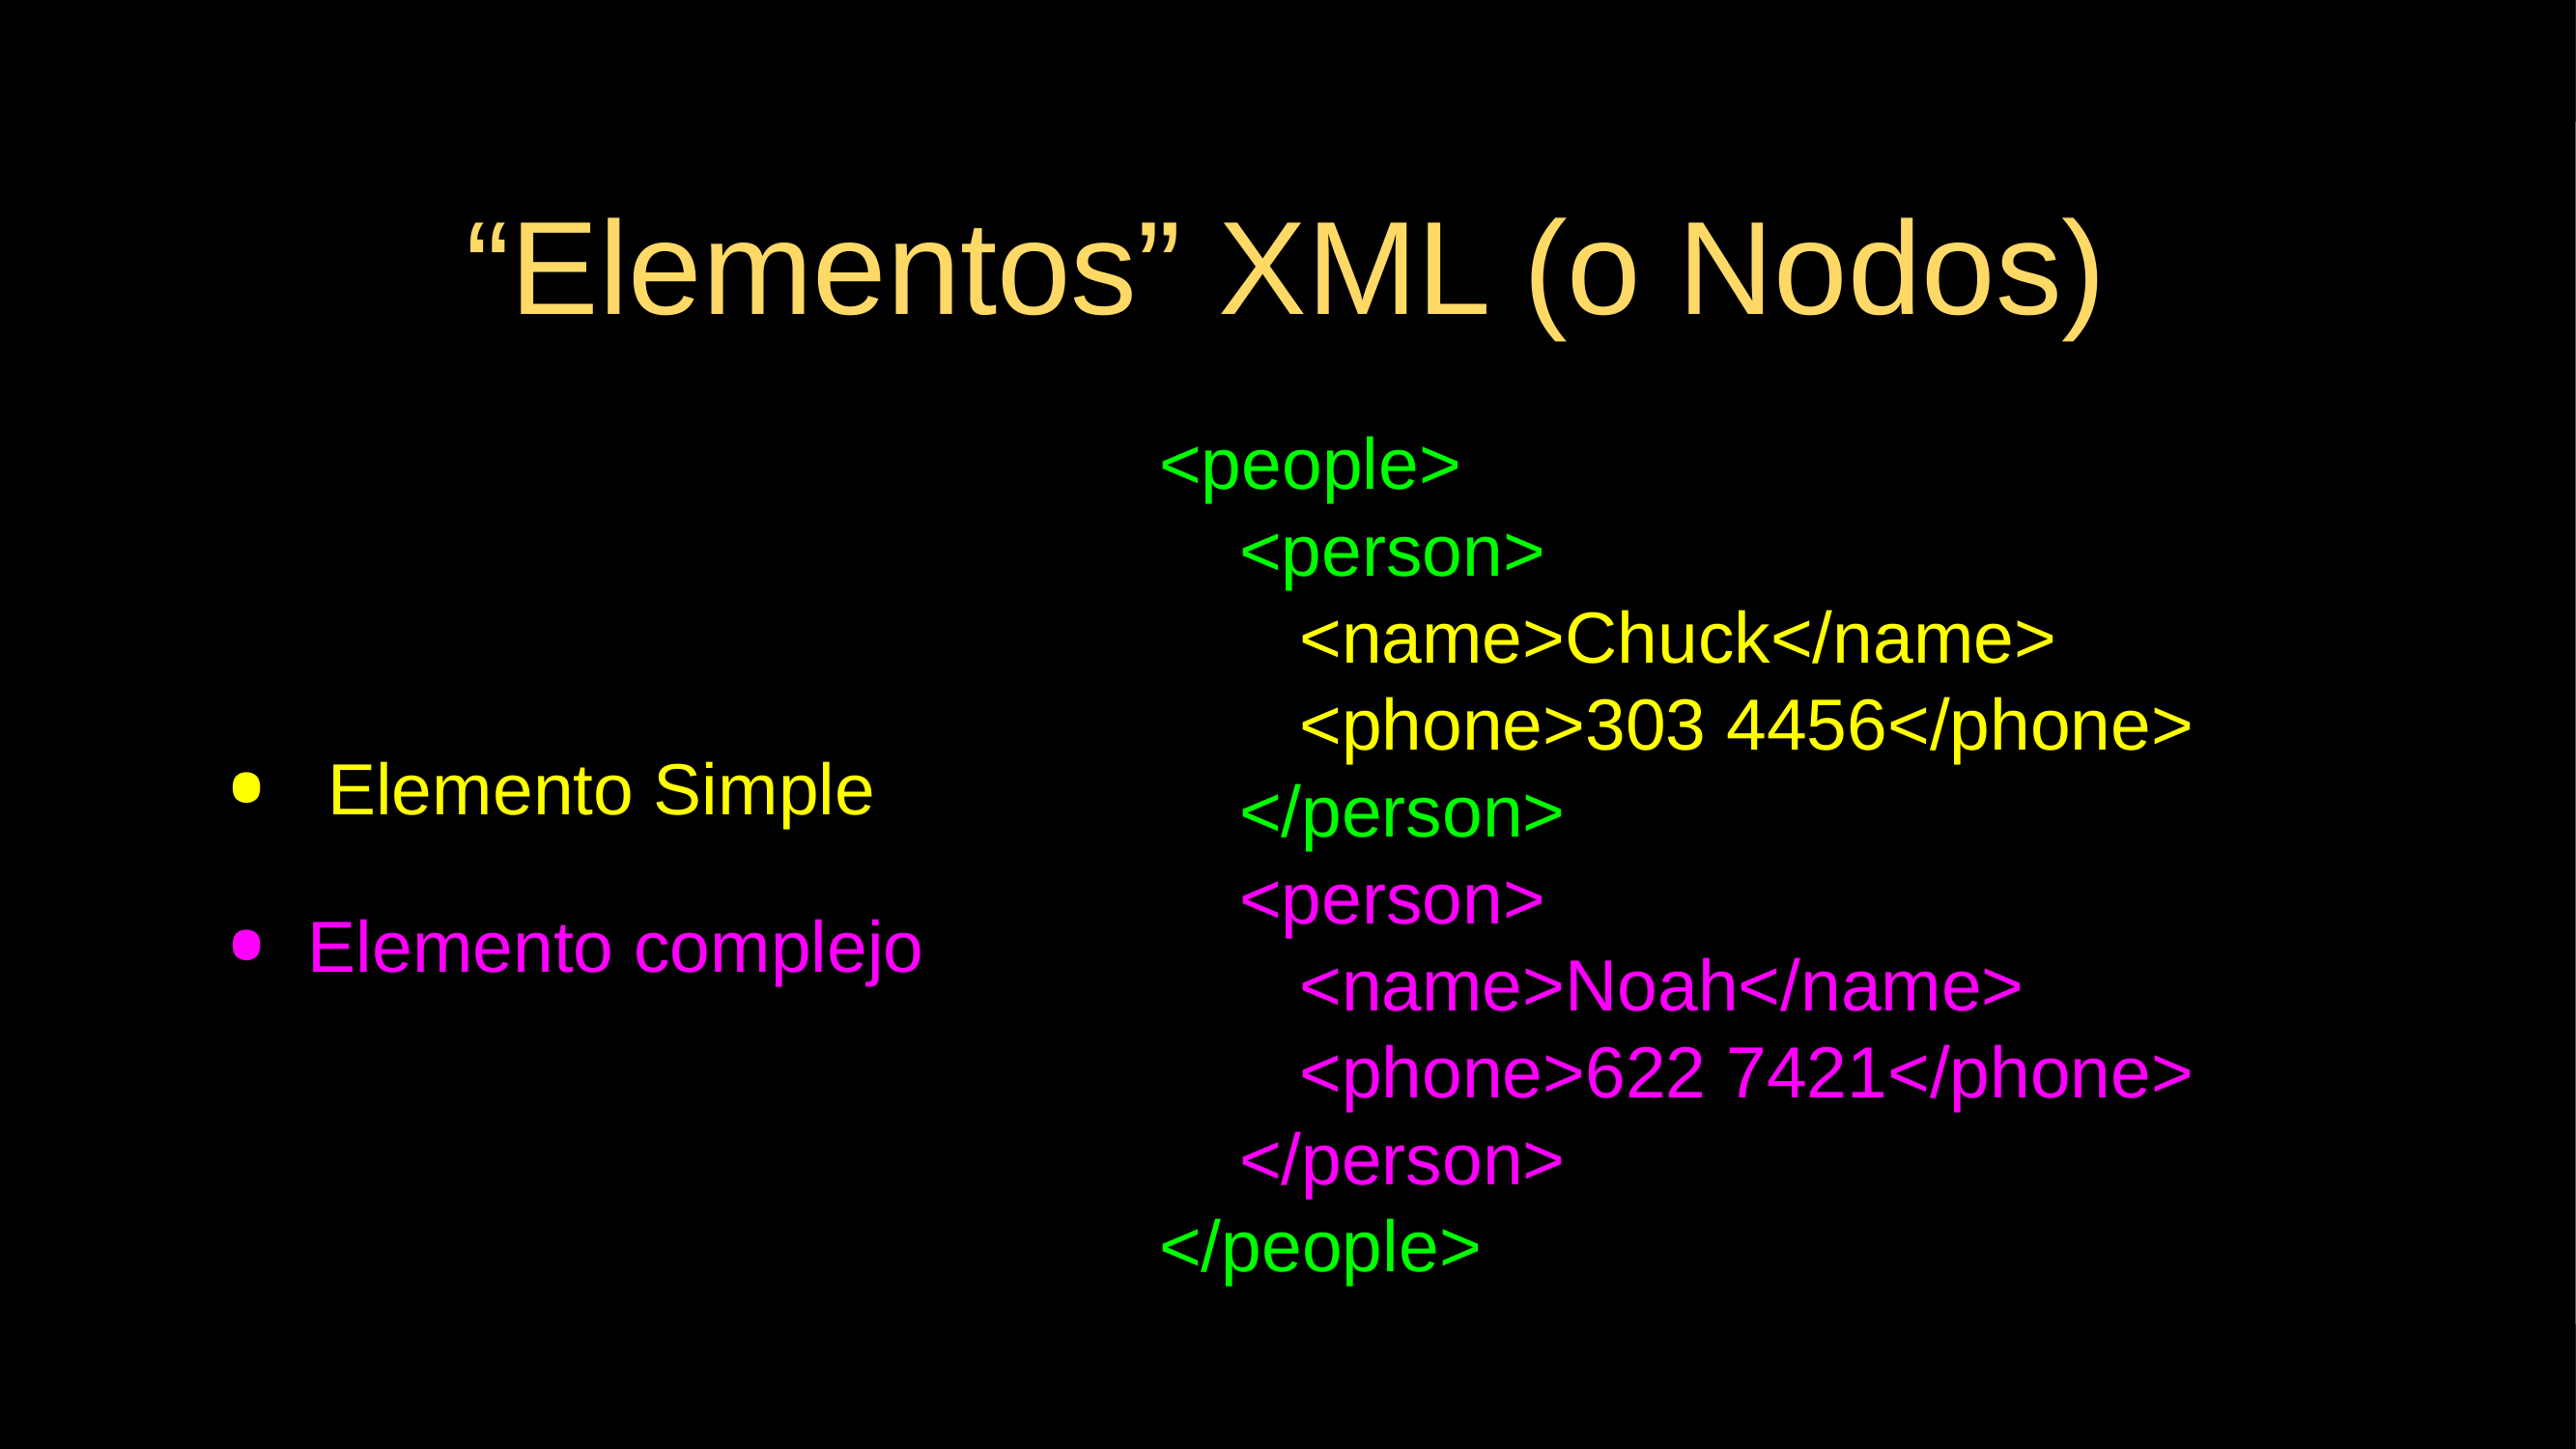

# “Elementos” XML (o Nodos)
<people>
 <person>
 <name>Chuck</name>
 <phone>303 4456</phone>
 </person>
 <person>
 <name>Noah</name>
 <phone>622 7421</phone>
 </person>
</people>
 Elemento Simple
Elemento complejo